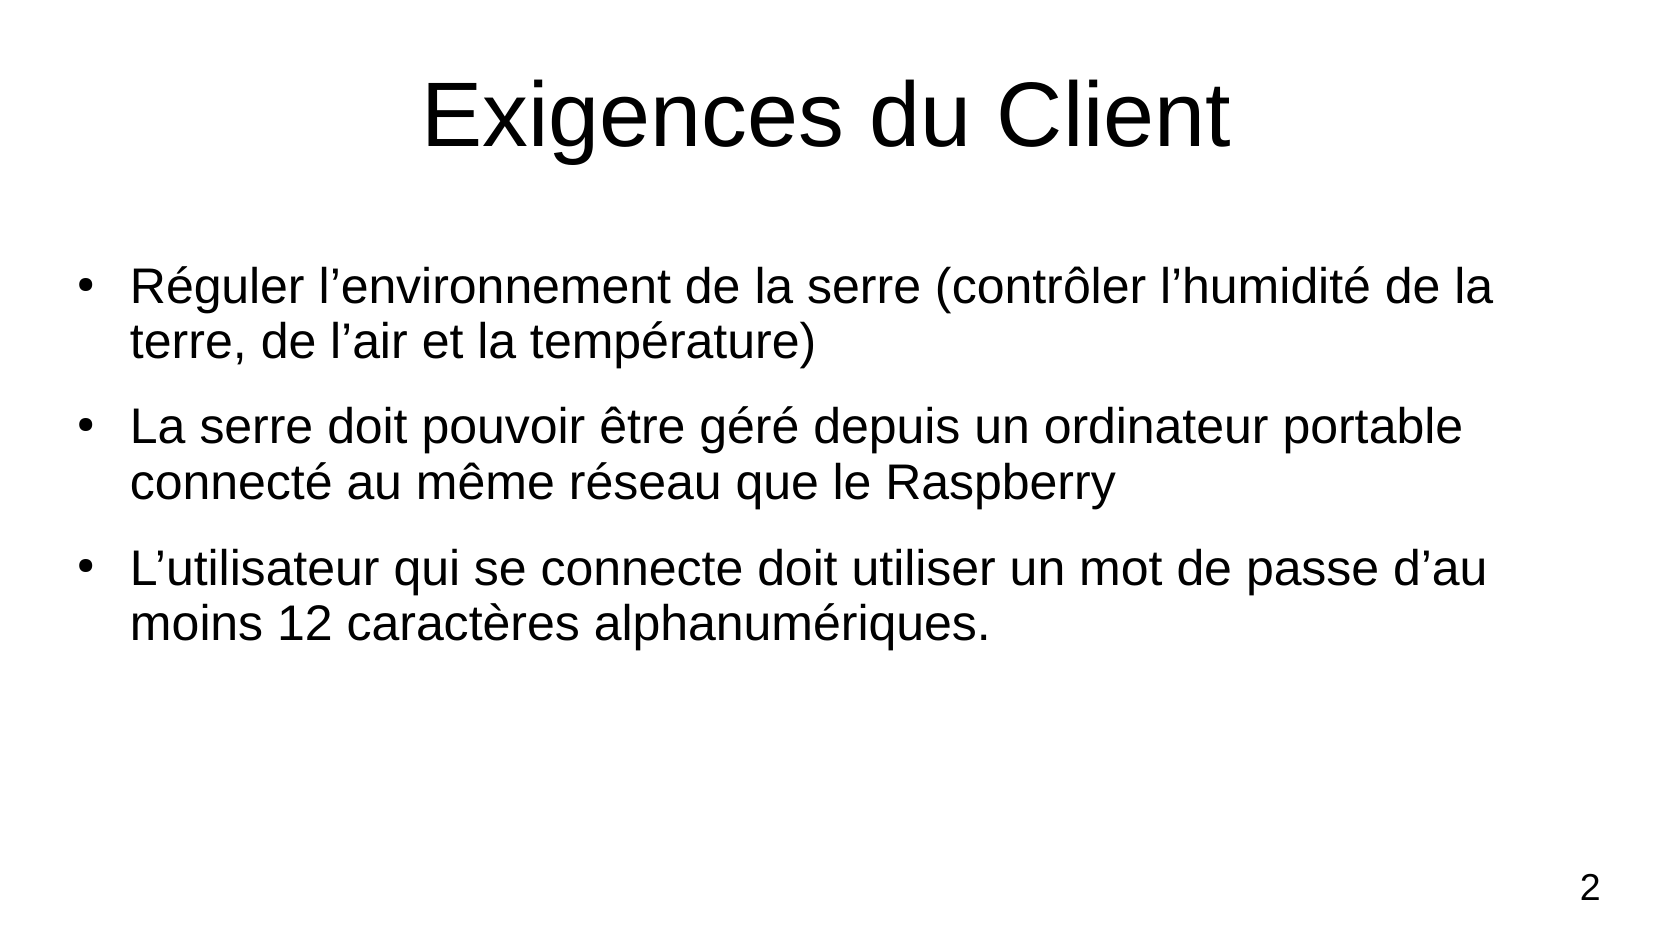

# Exigences du Client
Réguler l’environnement de la serre (contrôler l’humidité de la terre, de l’air et la température)
La serre doit pouvoir être géré depuis un ordinateur portable connecté au même réseau que le Raspberry
L’utilisateur qui se connecte doit utiliser un mot de passe d’au moins 12 caractères alphanumériques.
2